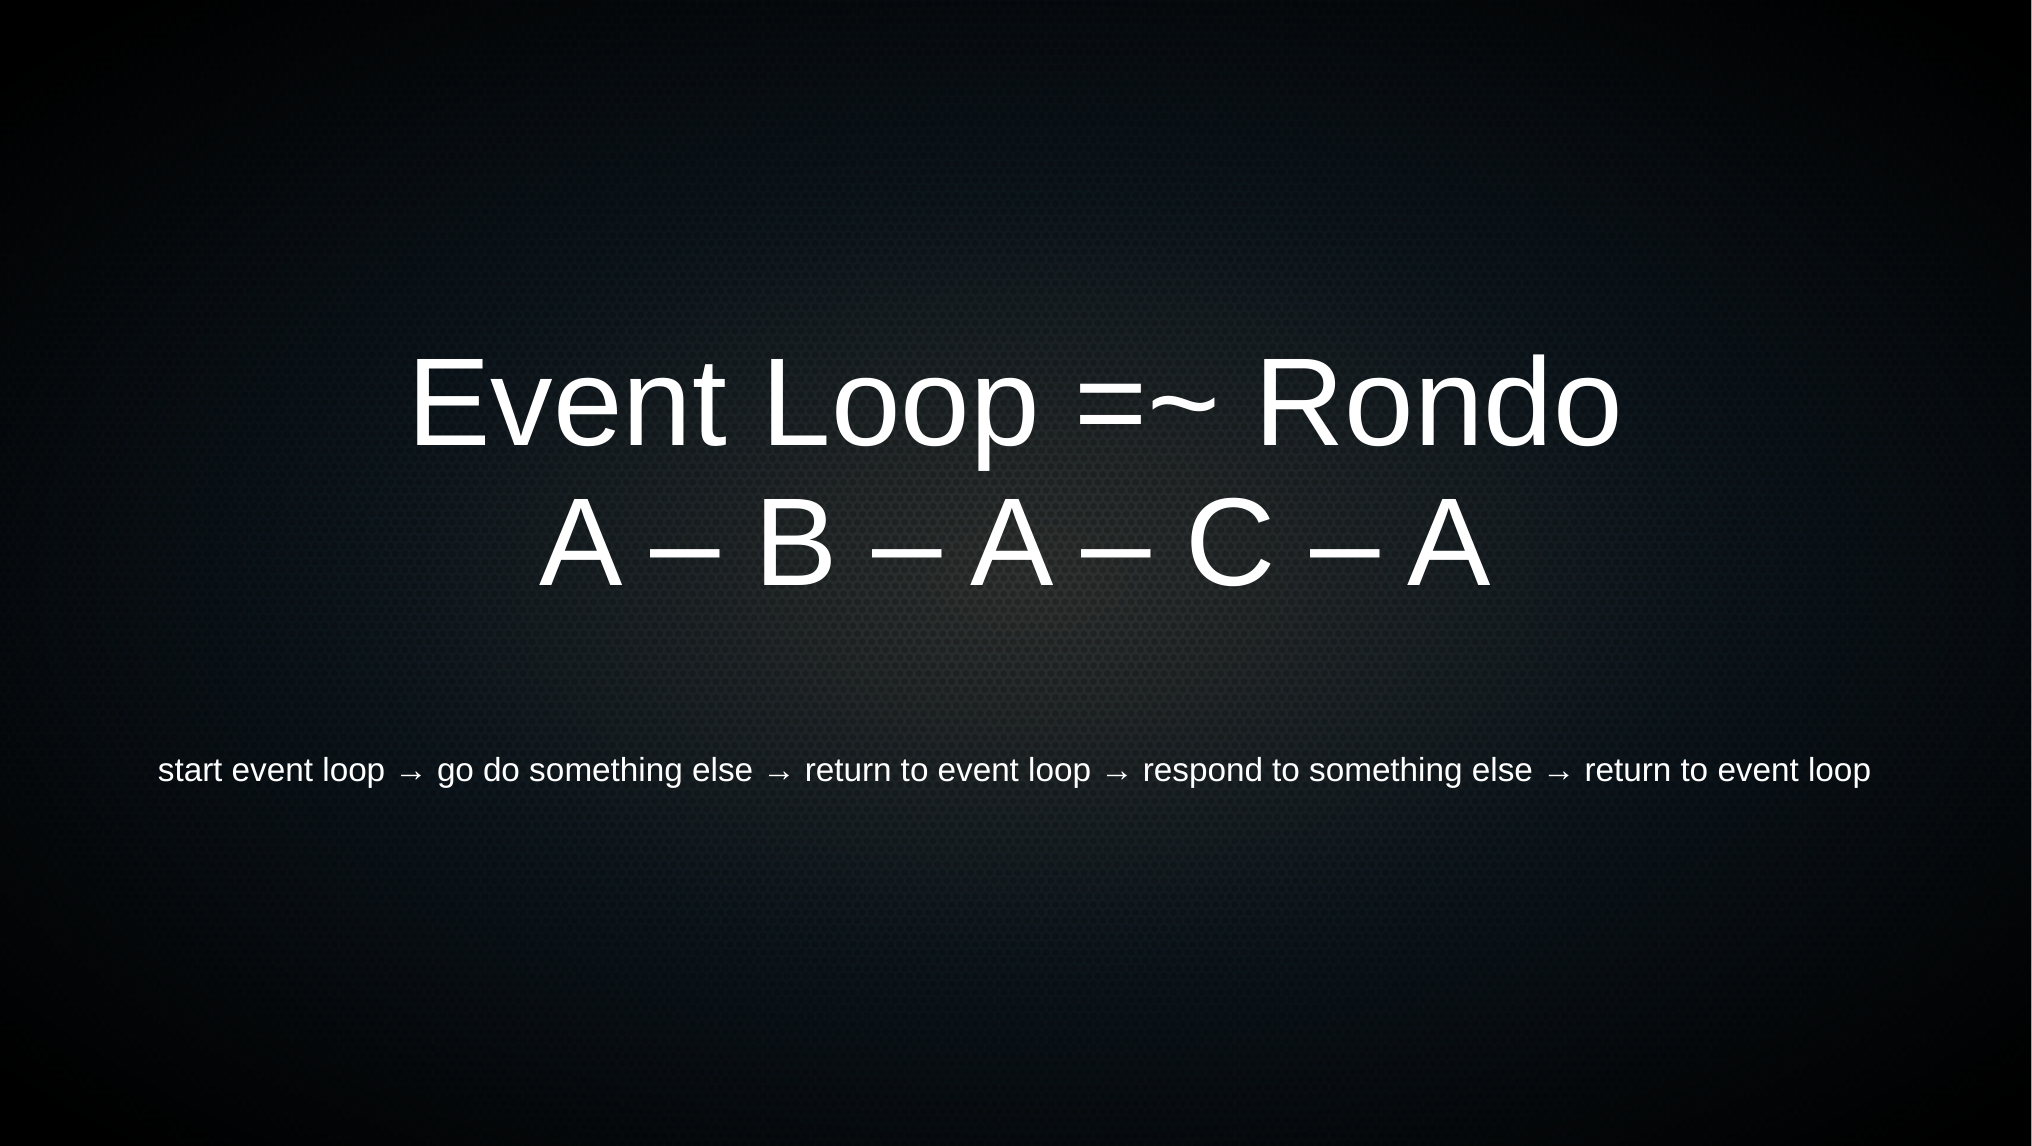

# Event Loop =~ Rondo
A – B – A – C – A
start event loop → go do something else → return to event loop → respond to something else → return to event loop